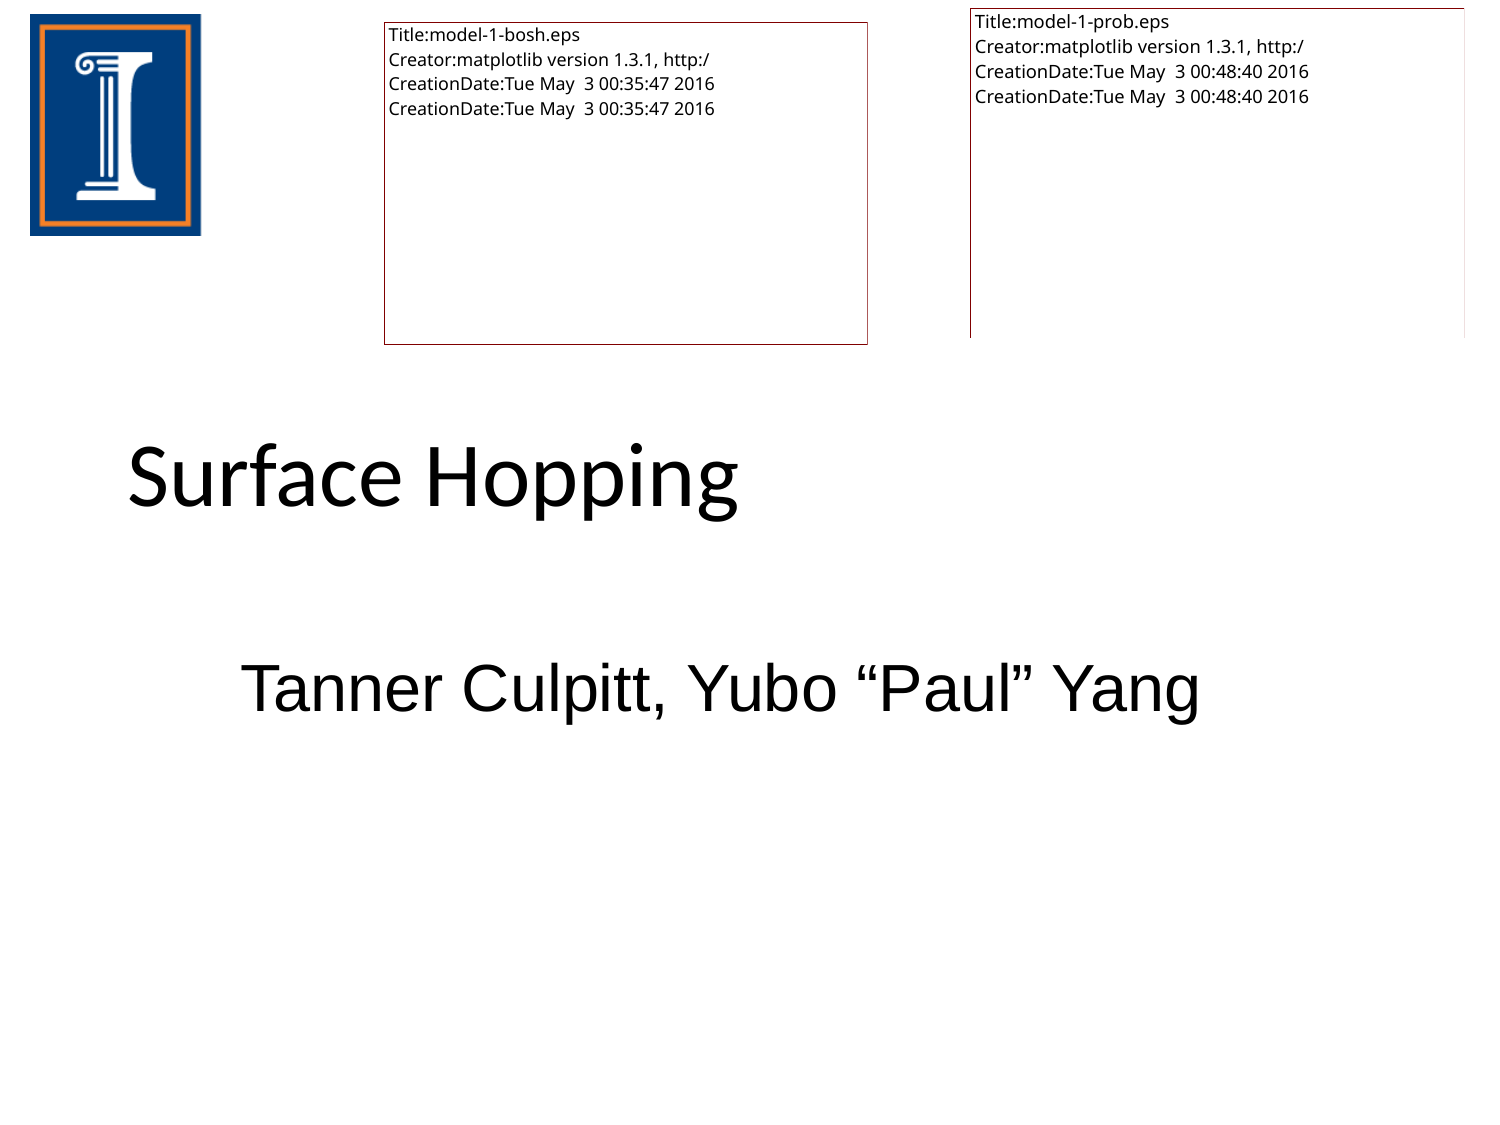

# Surface Hopping
Tanner Culpitt, Yubo “Paul” Yang